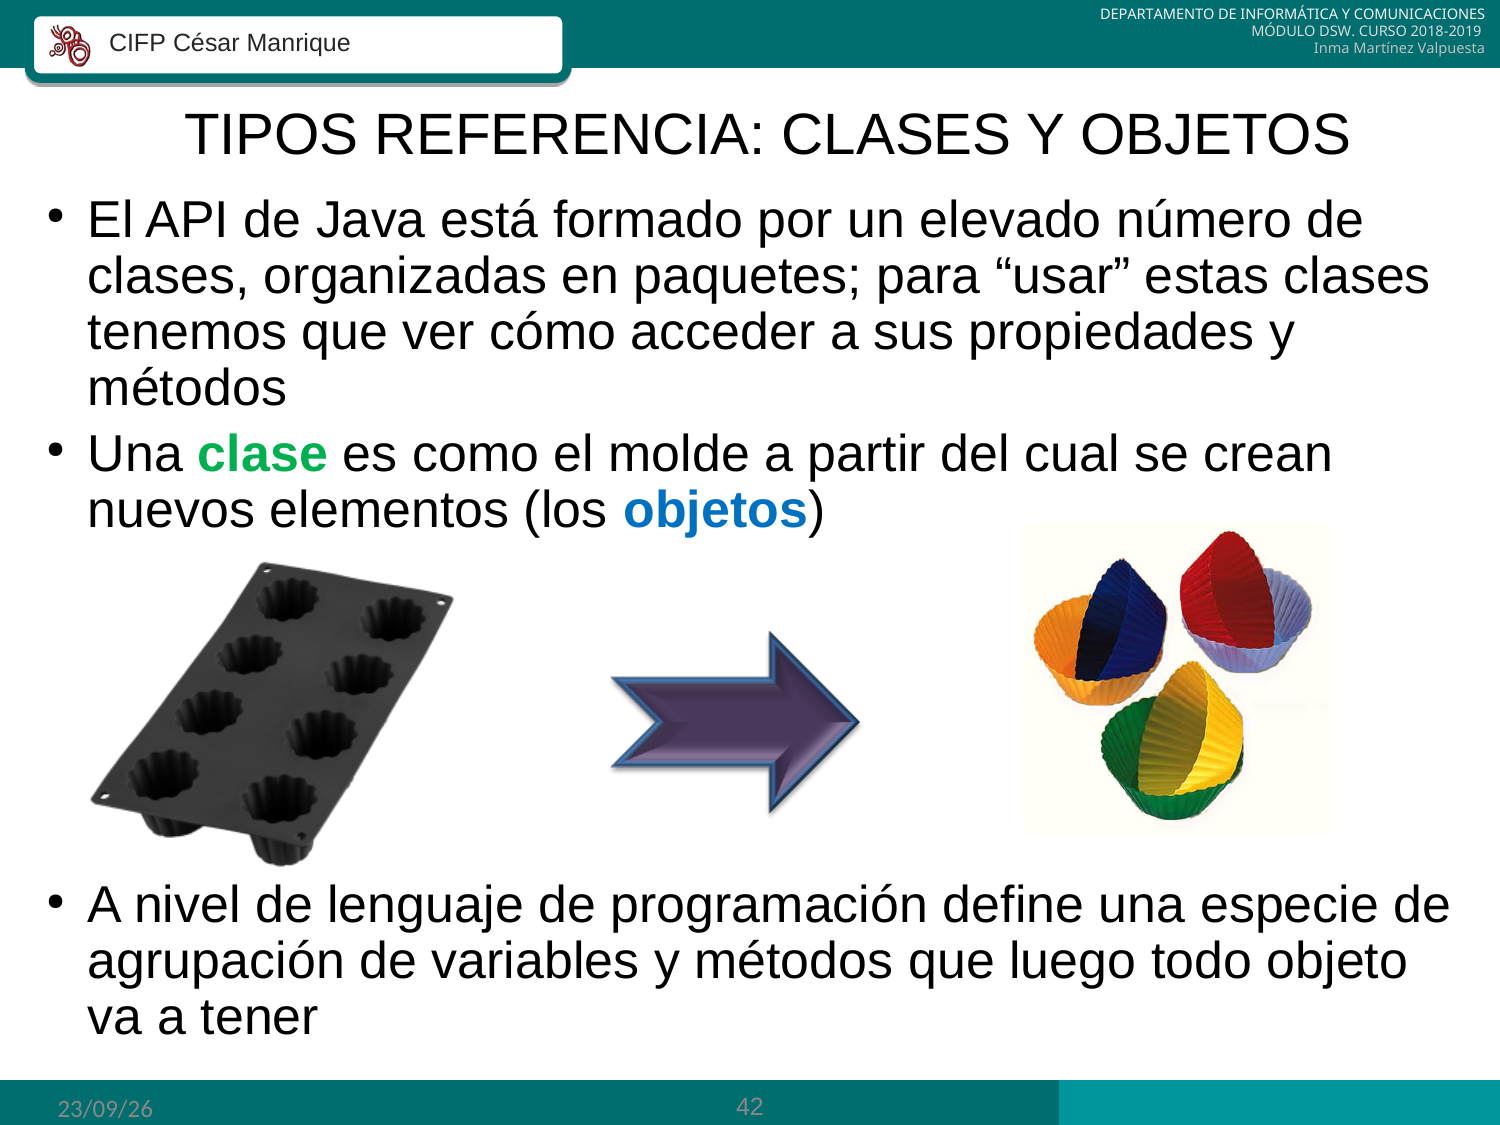

# TIPOS REFERENCIA: CLASES Y OBJETOS
El API de Java está formado por un elevado número de clases, organizadas en paquetes; para “usar” estas clases tenemos que ver cómo acceder a sus propiedades y métodos
Una clase es como el molde a partir del cual se crean nuevos elementos (los objetos)
A nivel de lenguaje de programación define una especie de agrupación de variables y métodos que luego todo objeto va a tener